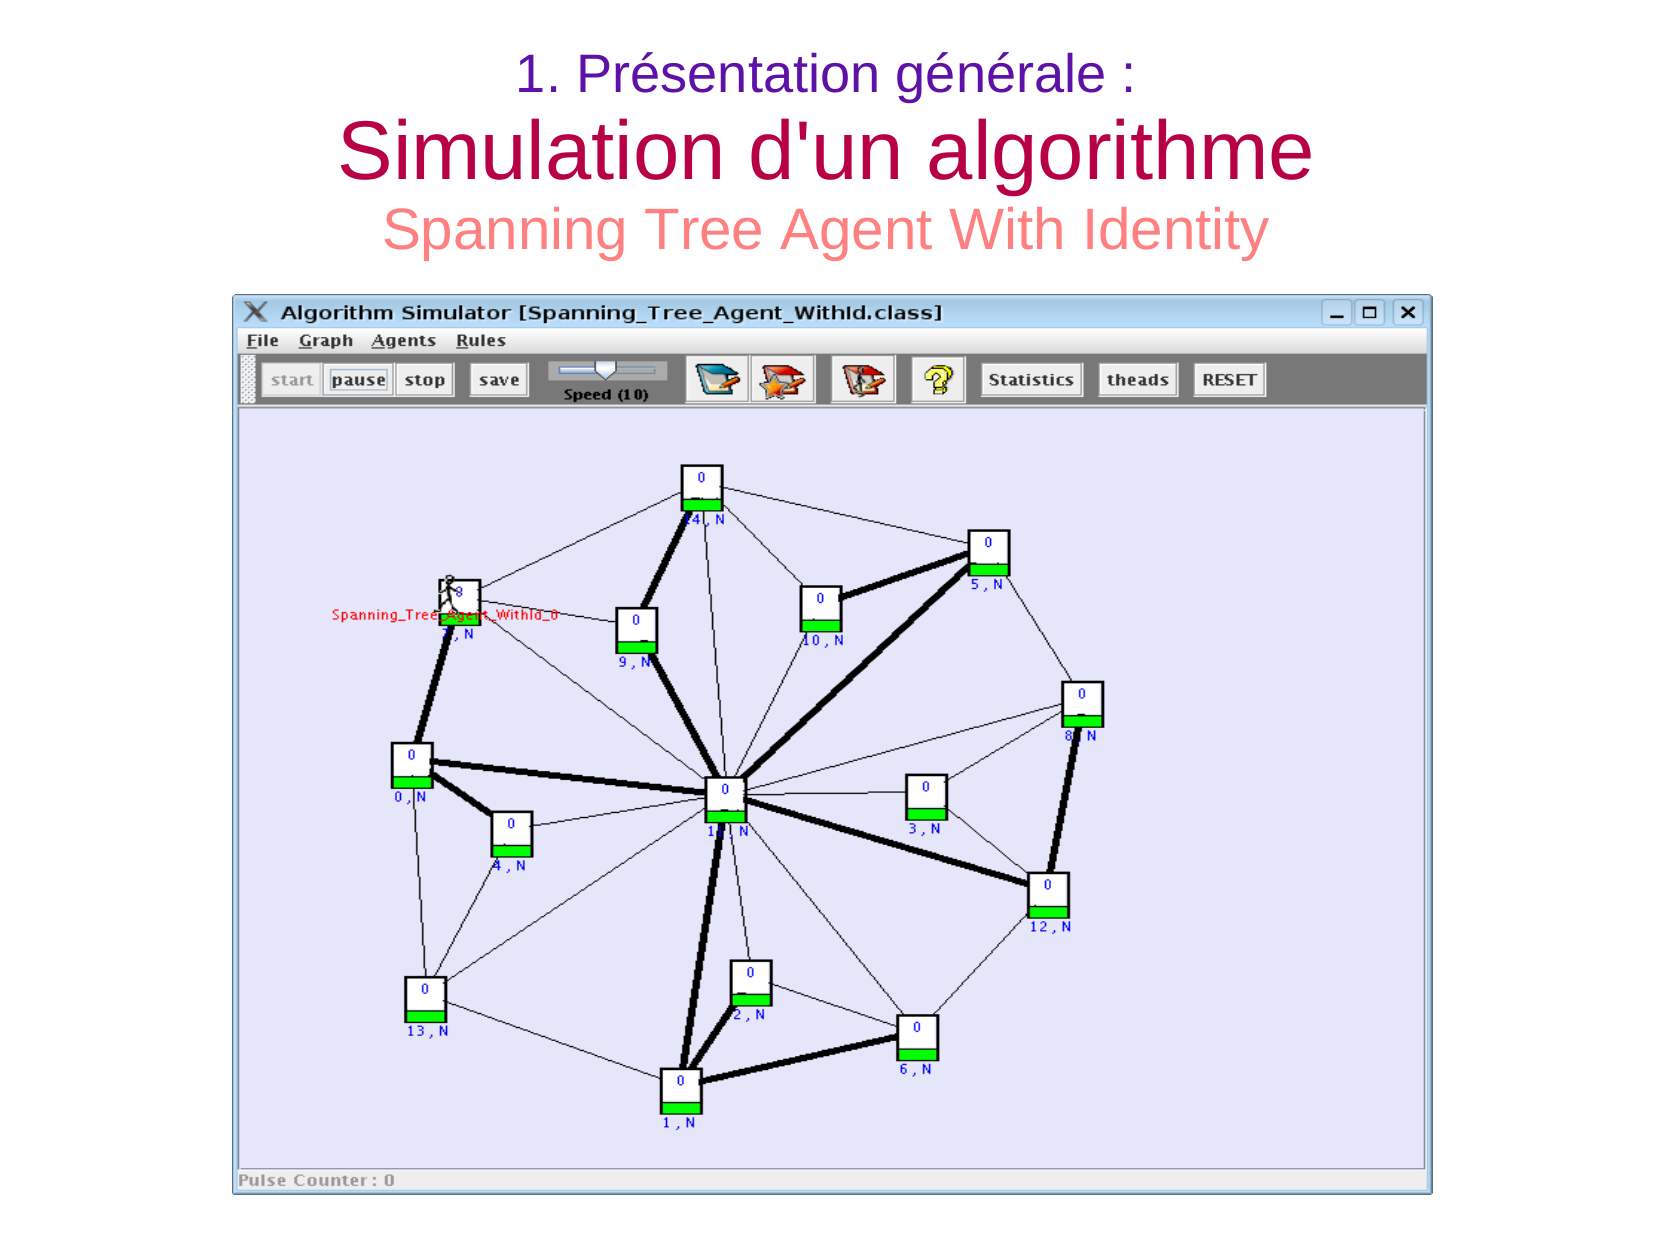

# 1. Présentation générale : Simulation d'un algorithme Spanning Tree Agent With Identity